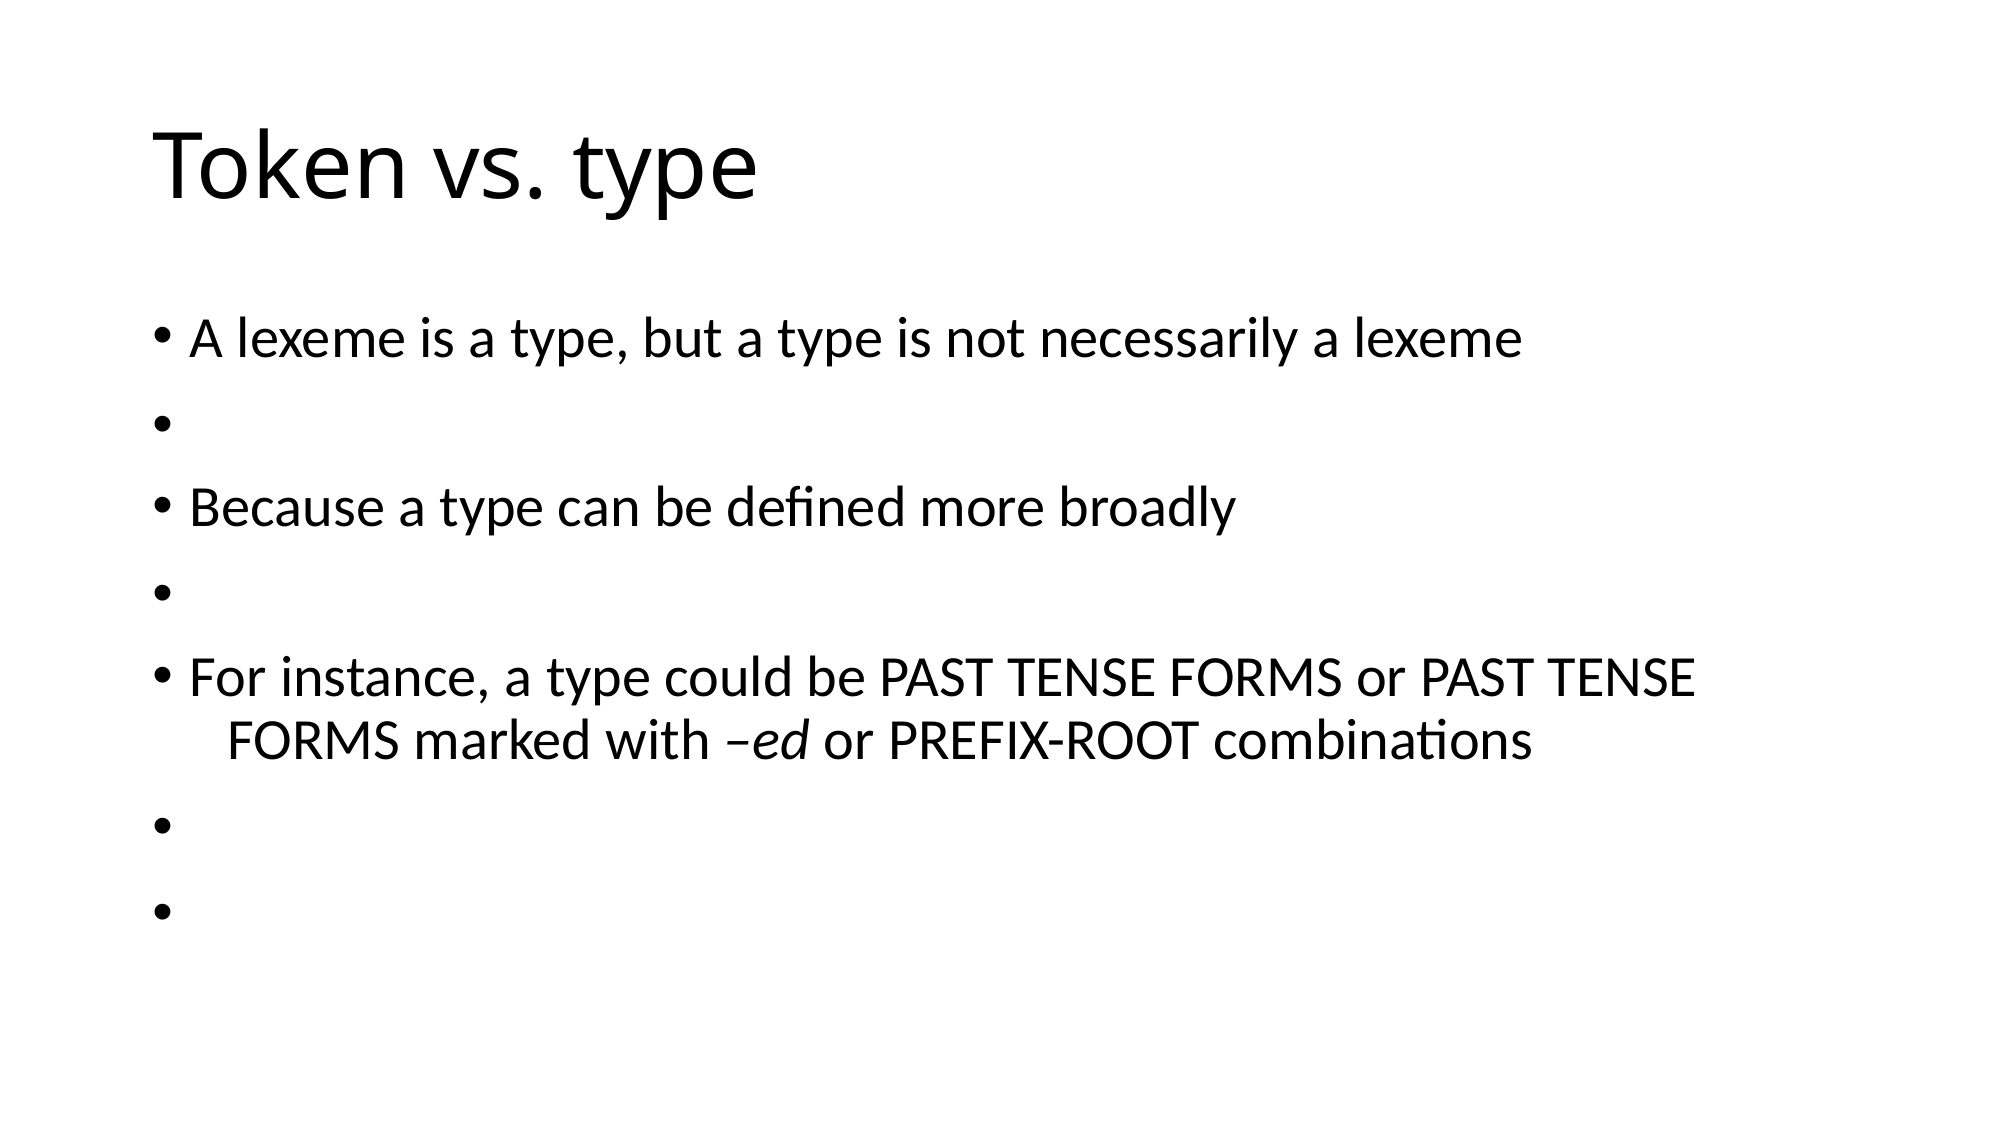

# Token vs. type
A lexeme is a type, but a type is not necessarily a lexeme
Because a type can be defined more broadly
For instance, a type could be PAST TENSE FORMS or PAST TENSE FORMS marked with –ed or PREFIX-ROOT combinations